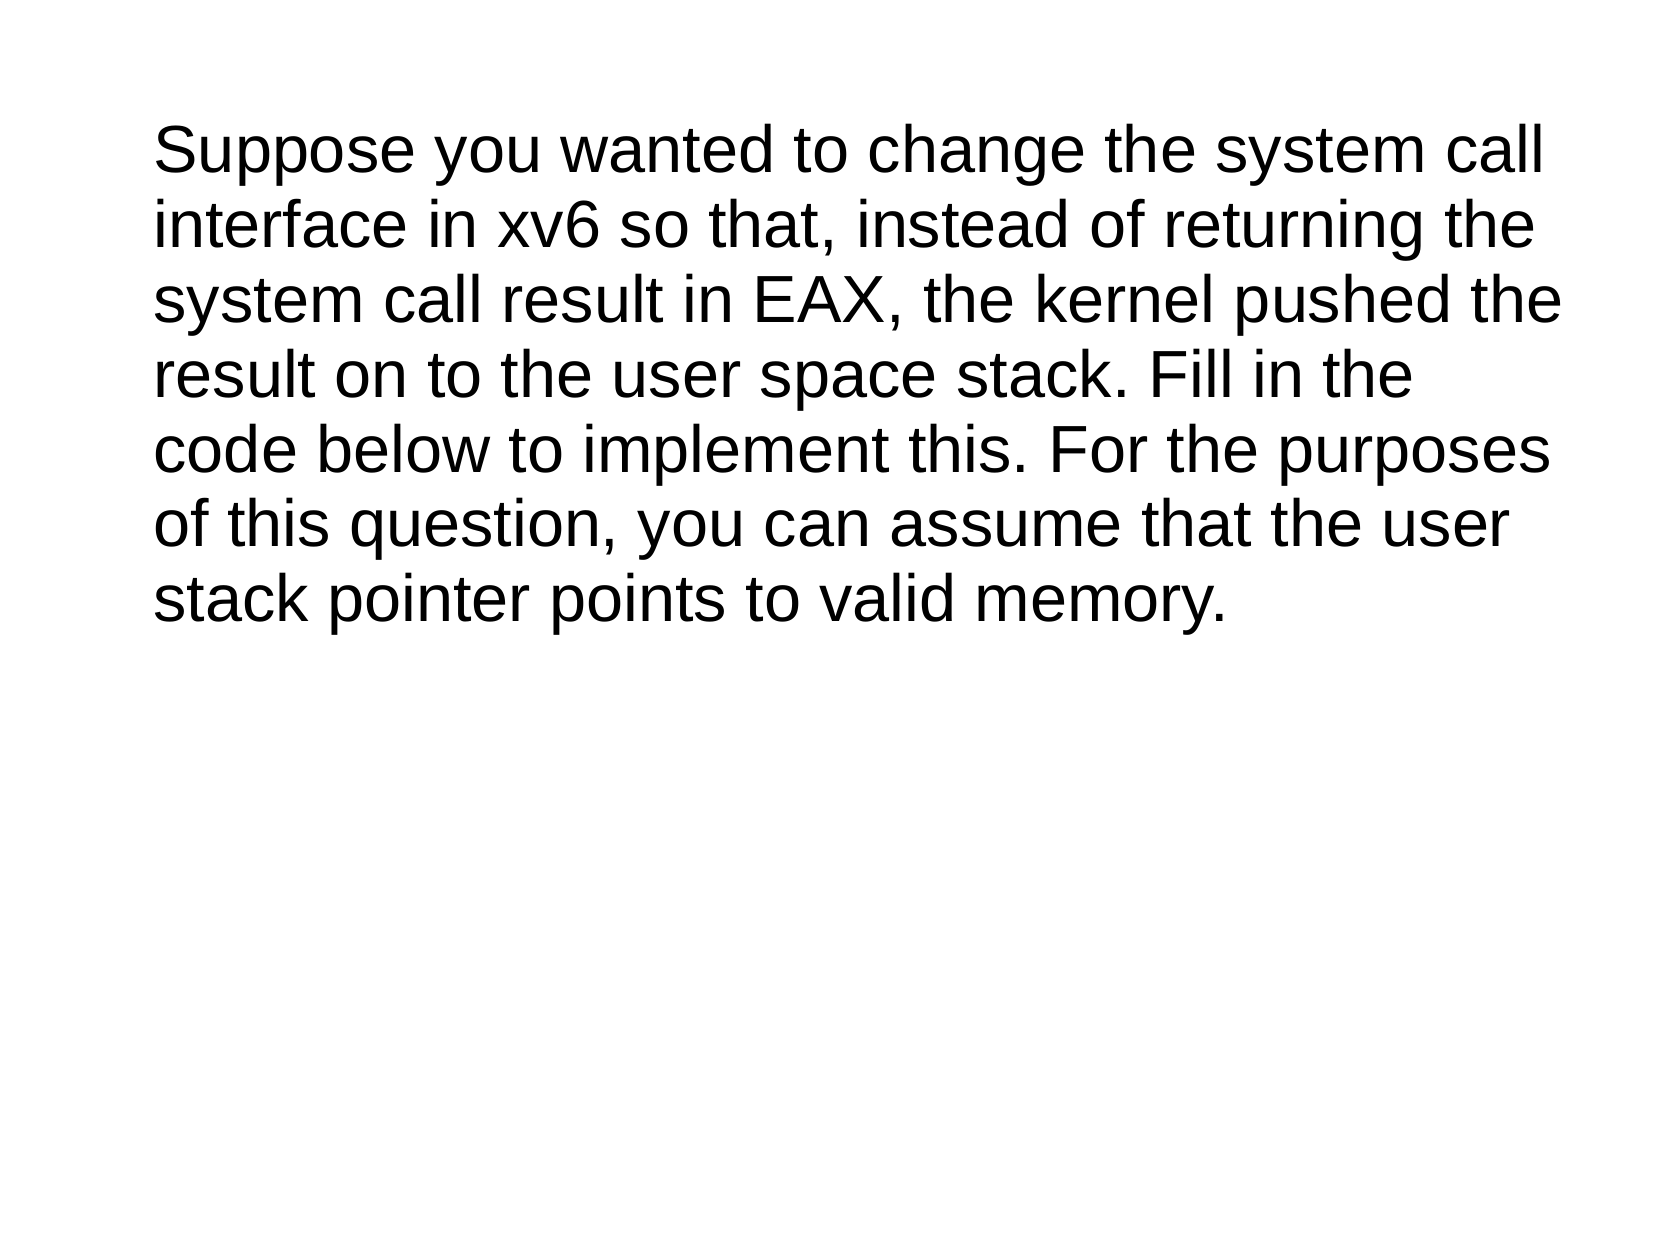

# Suppose you wanted to change the system call interface in xv6 so that, instead of returning the system call result in EAX, the kernel pushed the result on to the user space stack. Fill in the code below to implement this. For the purposes of this question, you can assume that the user stack pointer points to valid memory.